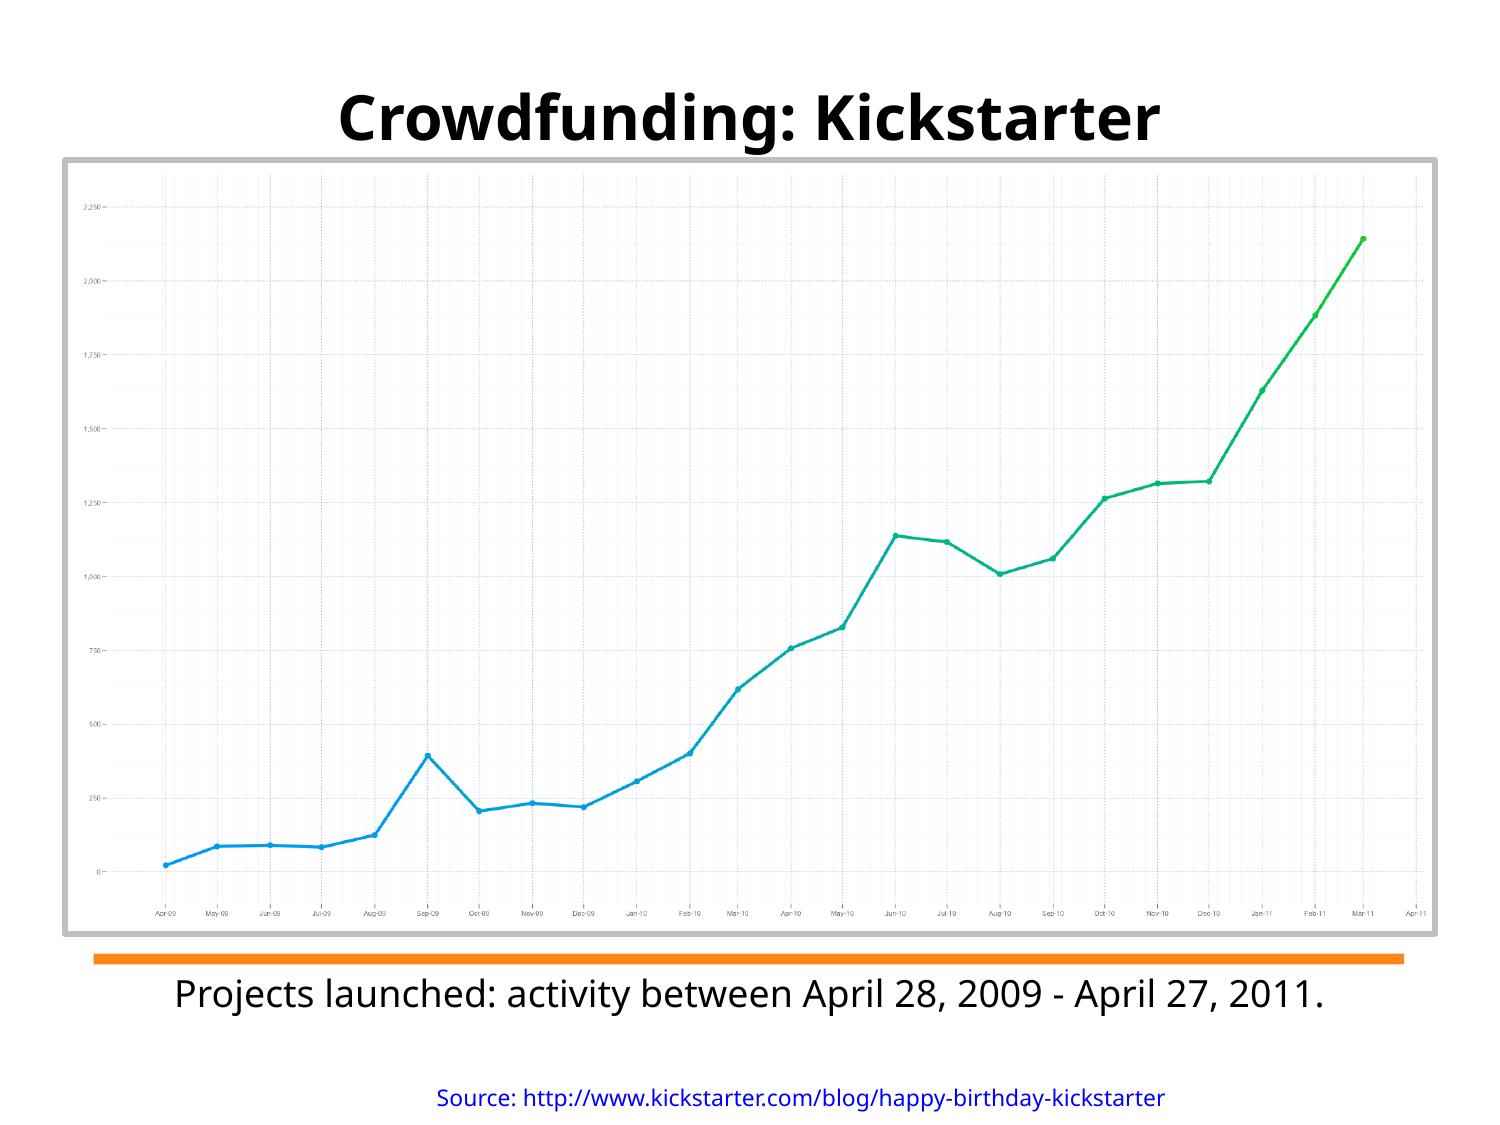

# Crowdfunding: Kickstarter
Projects launched: activity between April 28, 2009 - April 27, 2011.
Source: http://www.kickstarter.com/blog/happy-birthday-kickstarter